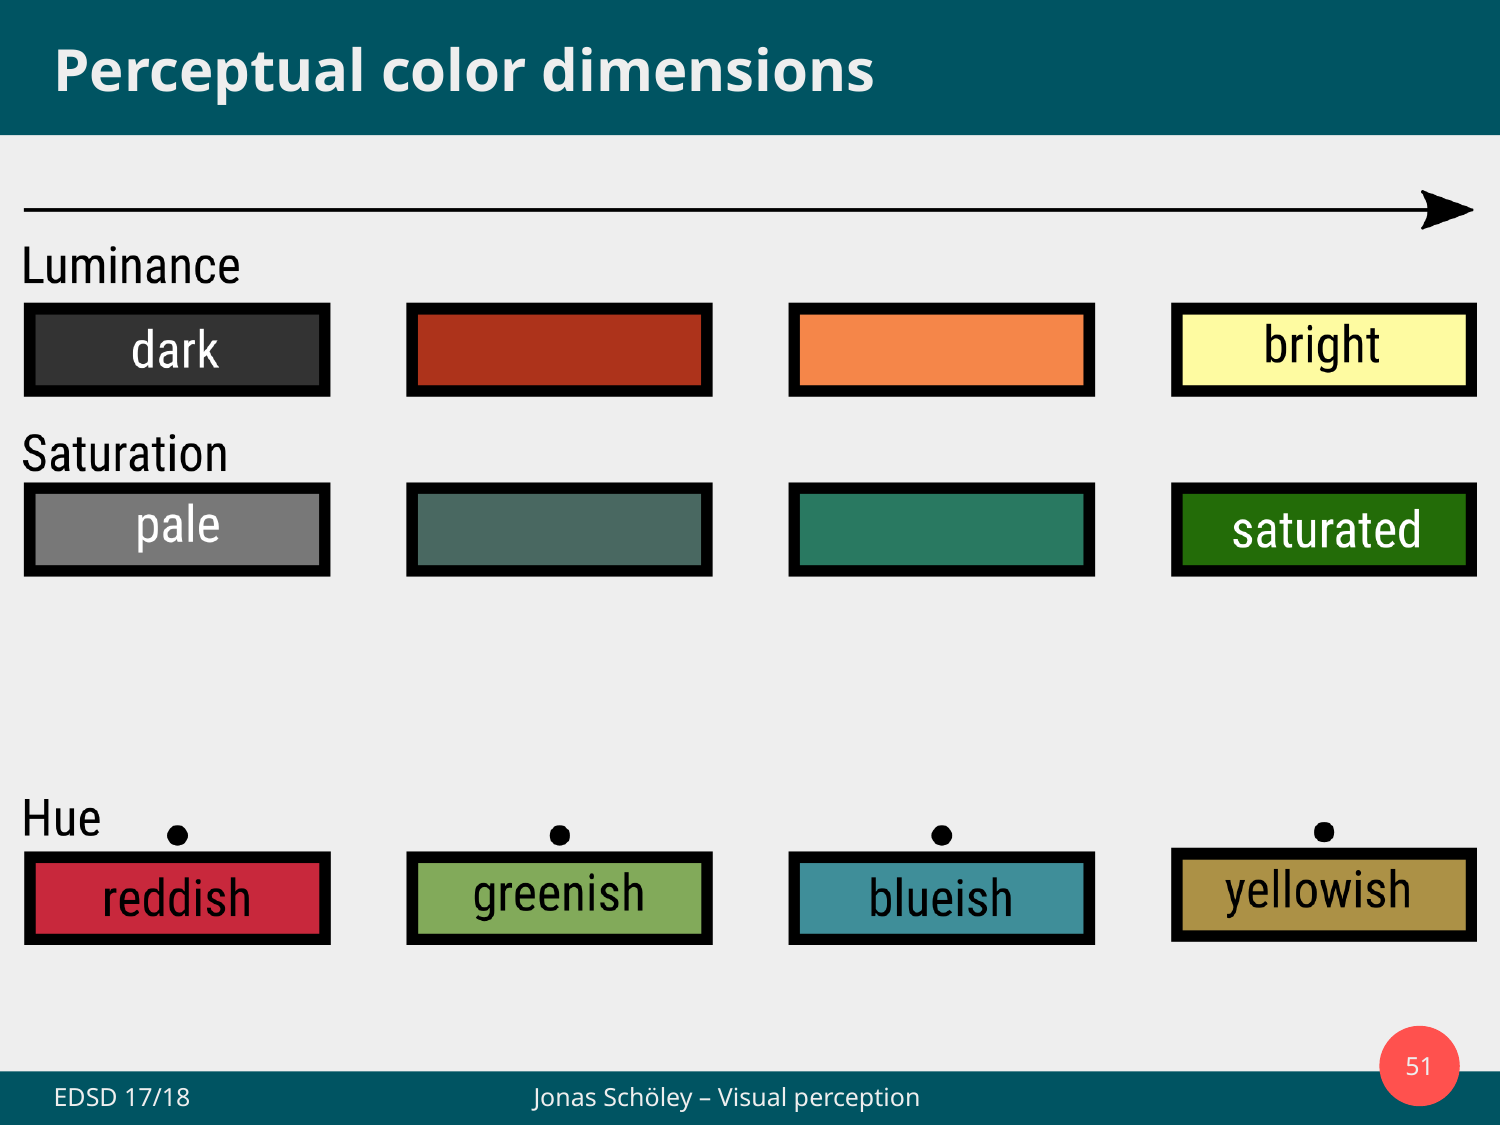

# Perceptual color dimensions
51
EDSD 17/18
Jonas Schöley – Visual perception